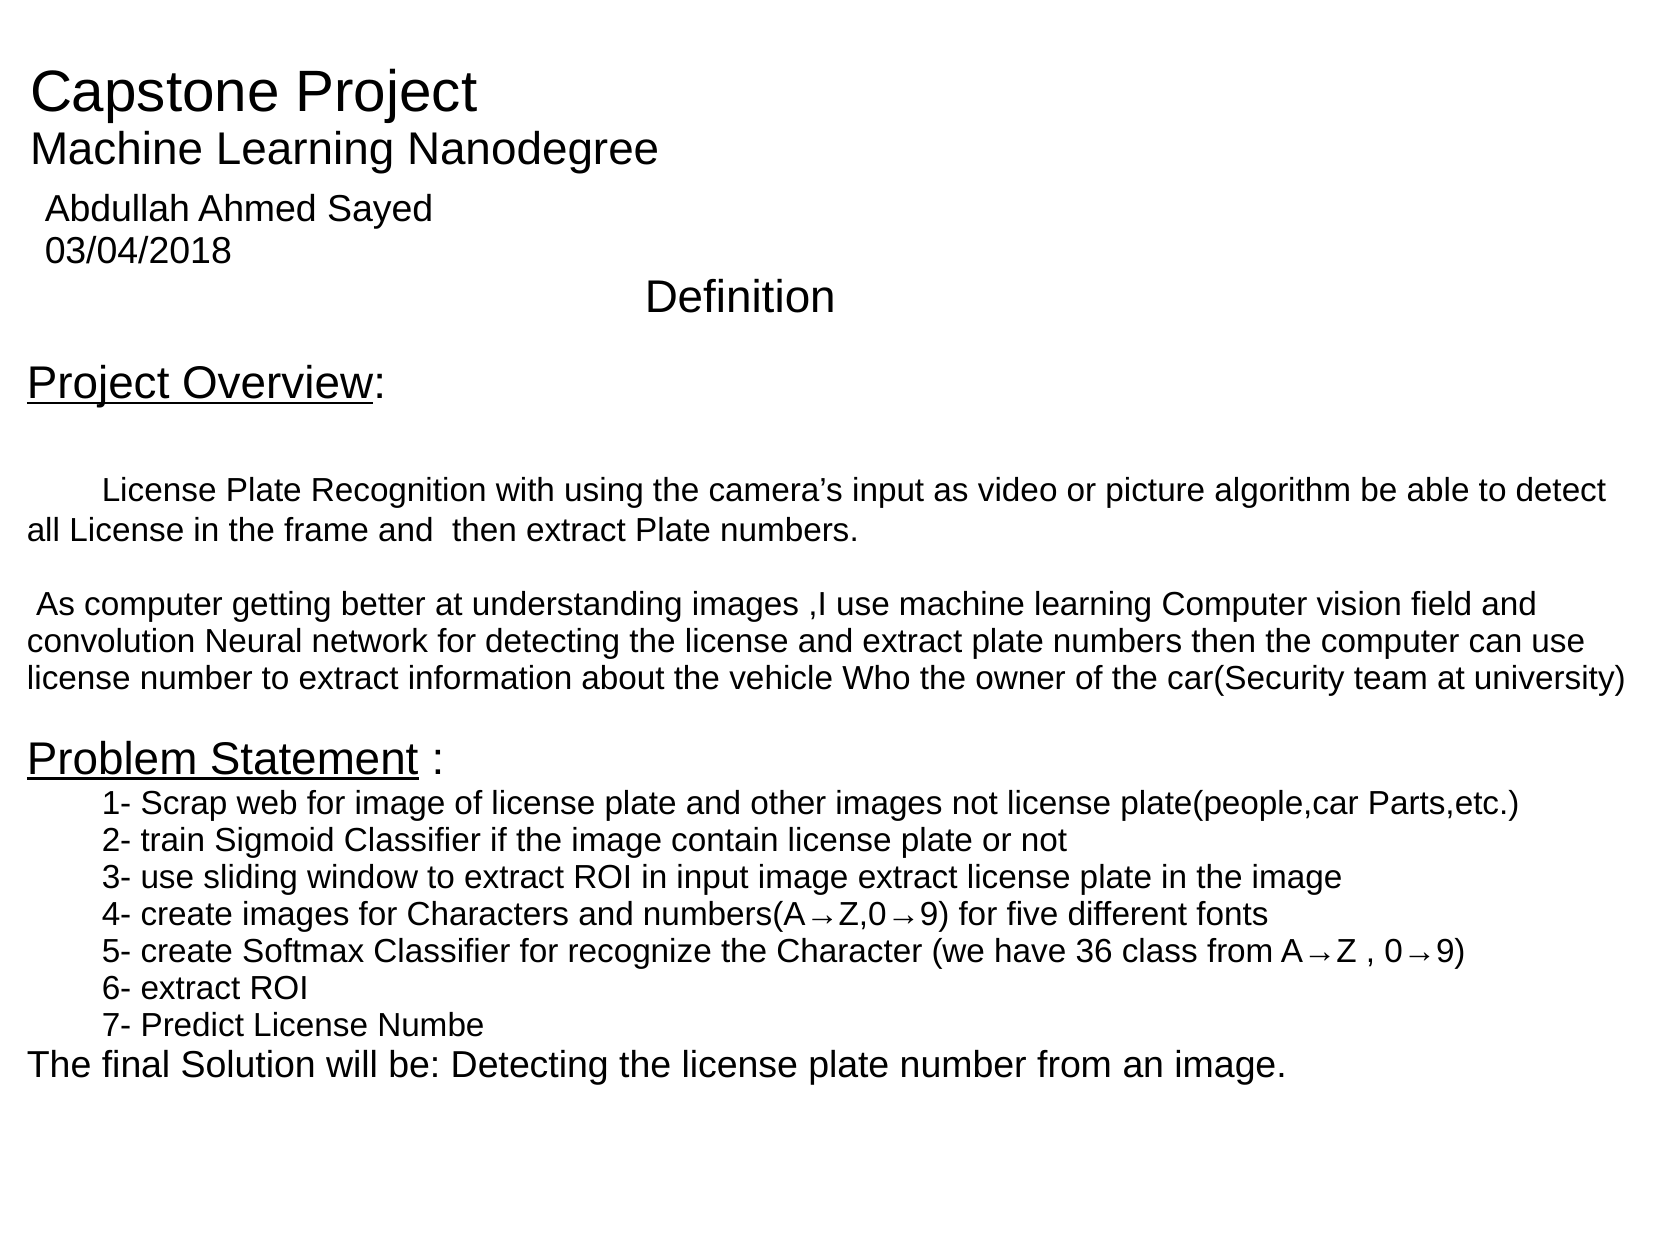

# Capstone Project Machine Learning Nanodegree
Abdullah Ahmed Sayed
03/04/2018
Definition
Project Overview:
	License Plate Recognition with using the camera’s input as video or picture algorithm be able to detect all License in the frame and then extract Plate numbers.
 As computer getting better at understanding images ,I use machine learning Computer vision field and convolution Neural network for detecting the license and extract plate numbers then the computer can use license number to extract information about the vehicle Who the owner of the car(Security team at university)
Problem Statement :
	1- Scrap web for image of license plate and other images not license plate(people,car Parts,etc.)
	2- train Sigmoid Classifier if the image contain license plate or not
	3- use sliding window to extract ROI in input image extract license plate in the image
	4- create images for Characters and numbers(A→Z,0→9) for five different fonts
	5- create Softmax Classifier for recognize the Character (we have 36 class from A→Z , 0→9)
	6- extract ROI
	7- Predict License Numbe
The final Solution will be: Detecting the license plate number from an image.